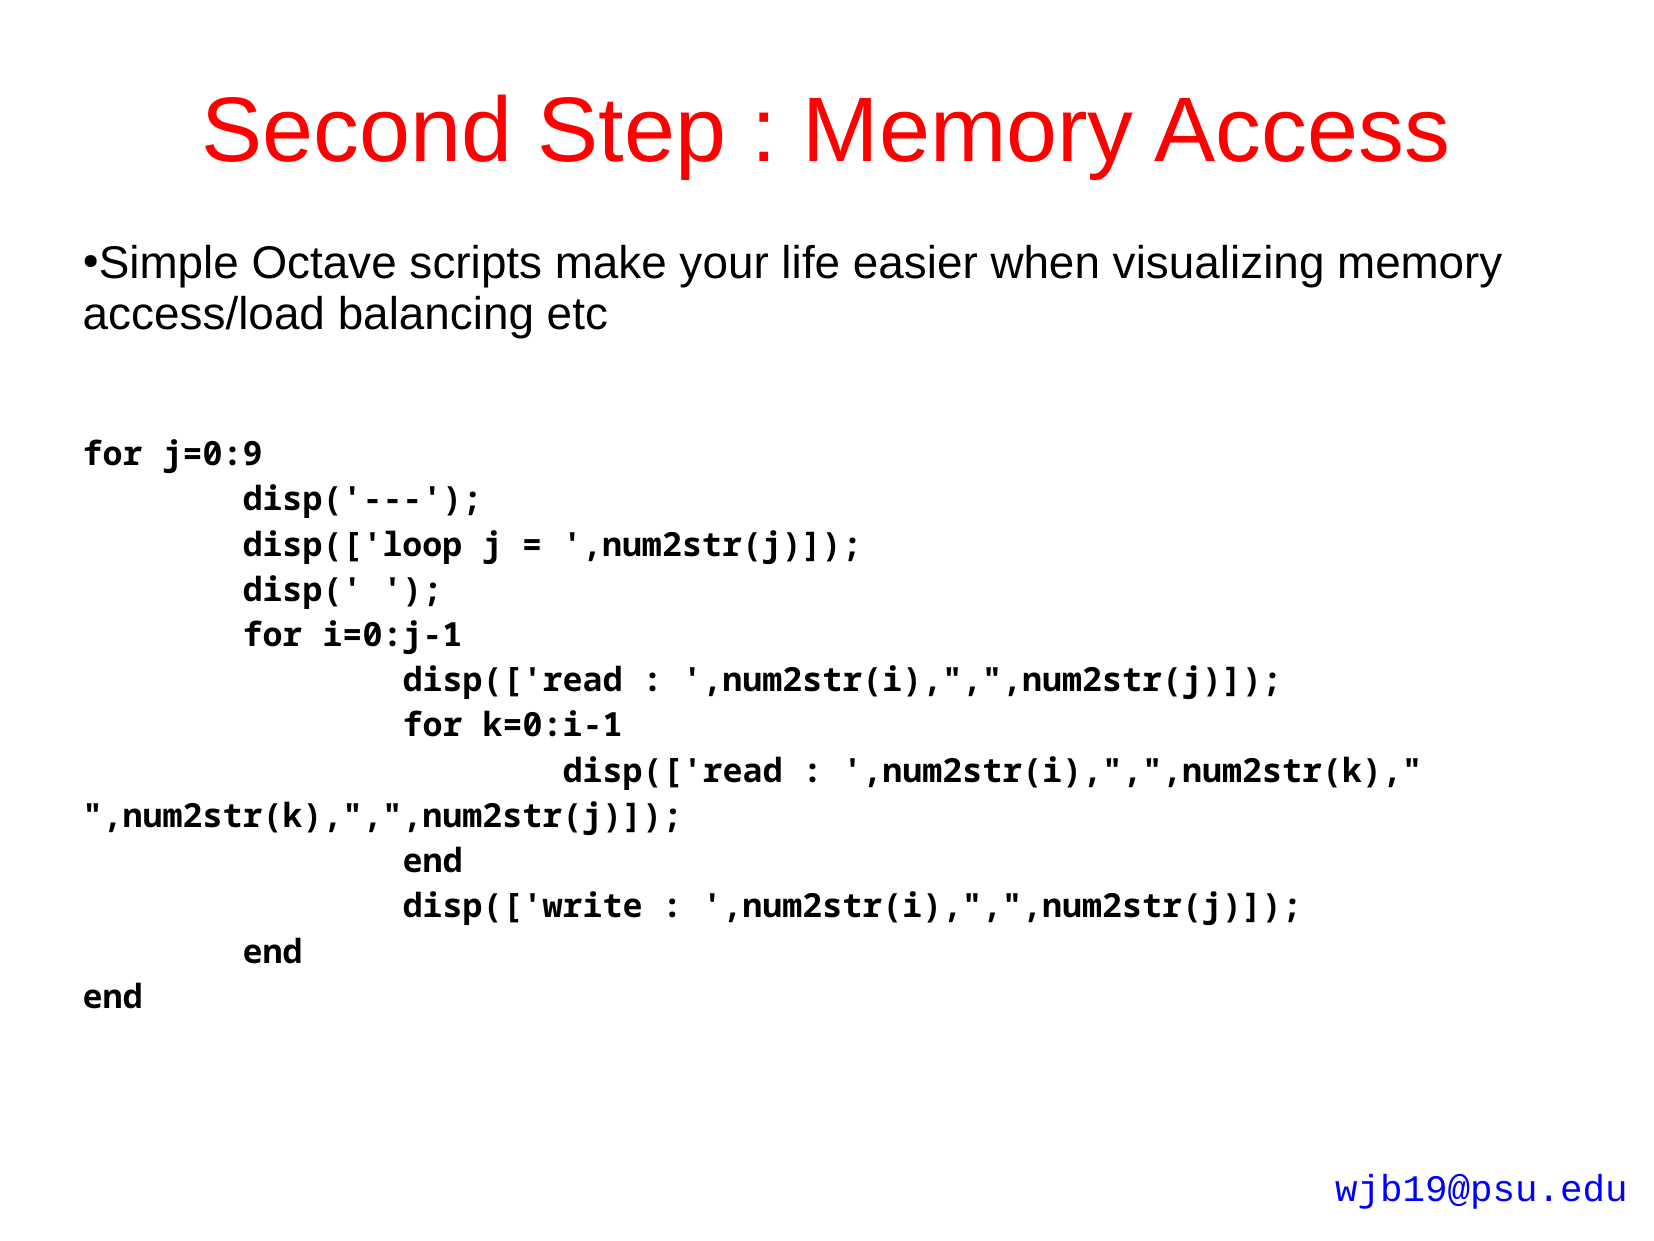

# Second Step : Memory Access
Simple Octave scripts make your life easier when visualizing memory access/load balancing etc
for j=0:9
 disp('---');
 disp(['loop j = ',num2str(j)]);
 disp(' ');
 for i=0:j-1
 disp(['read : ',num2str(i),",",num2str(j)]);
 for k=0:i-1
 disp(['read : ',num2str(i),",",num2str(k)," ",num2str(k),",",num2str(j)]);
 end
 disp(['write : ',num2str(i),",",num2str(j)]);
 end
end
wjb19@psu.edu